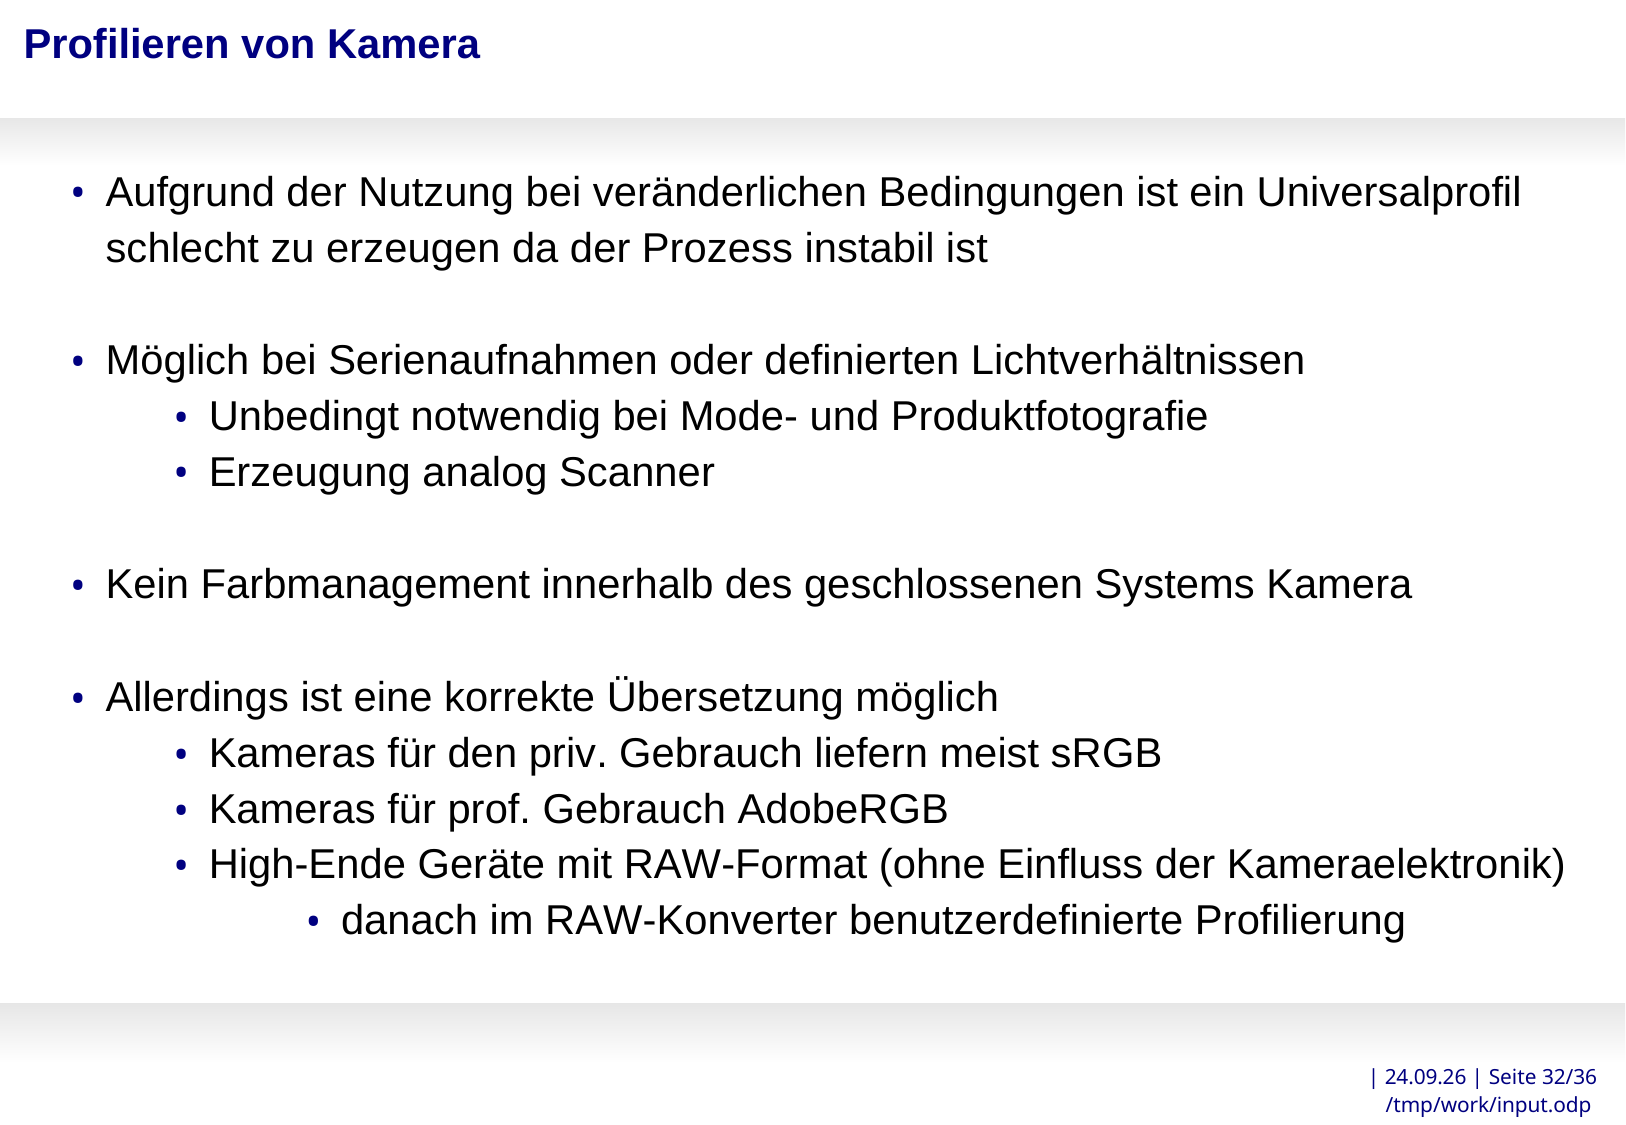

# Profilieren von Kamera
Aufgrund der Nutzung bei veränderlichen Bedingungen ist ein Universalprofil schlecht zu erzeugen da der Prozess instabil ist
Möglich bei Serienaufnahmen oder definierten Lichtverhältnissen
Unbedingt notwendig bei Mode- und Produktfotografie
Erzeugung analog Scanner
Kein Farbmanagement innerhalb des geschlossenen Systems Kamera
Allerdings ist eine korrekte Übersetzung möglich
Kameras für den priv. Gebrauch liefern meist sRGB
Kameras für prof. Gebrauch AdobeRGB
High-Ende Geräte mit RAW-Format (ohne Einfluss der Kameraelektronik)
danach im RAW-Konverter benutzerdefinierte Profilierung